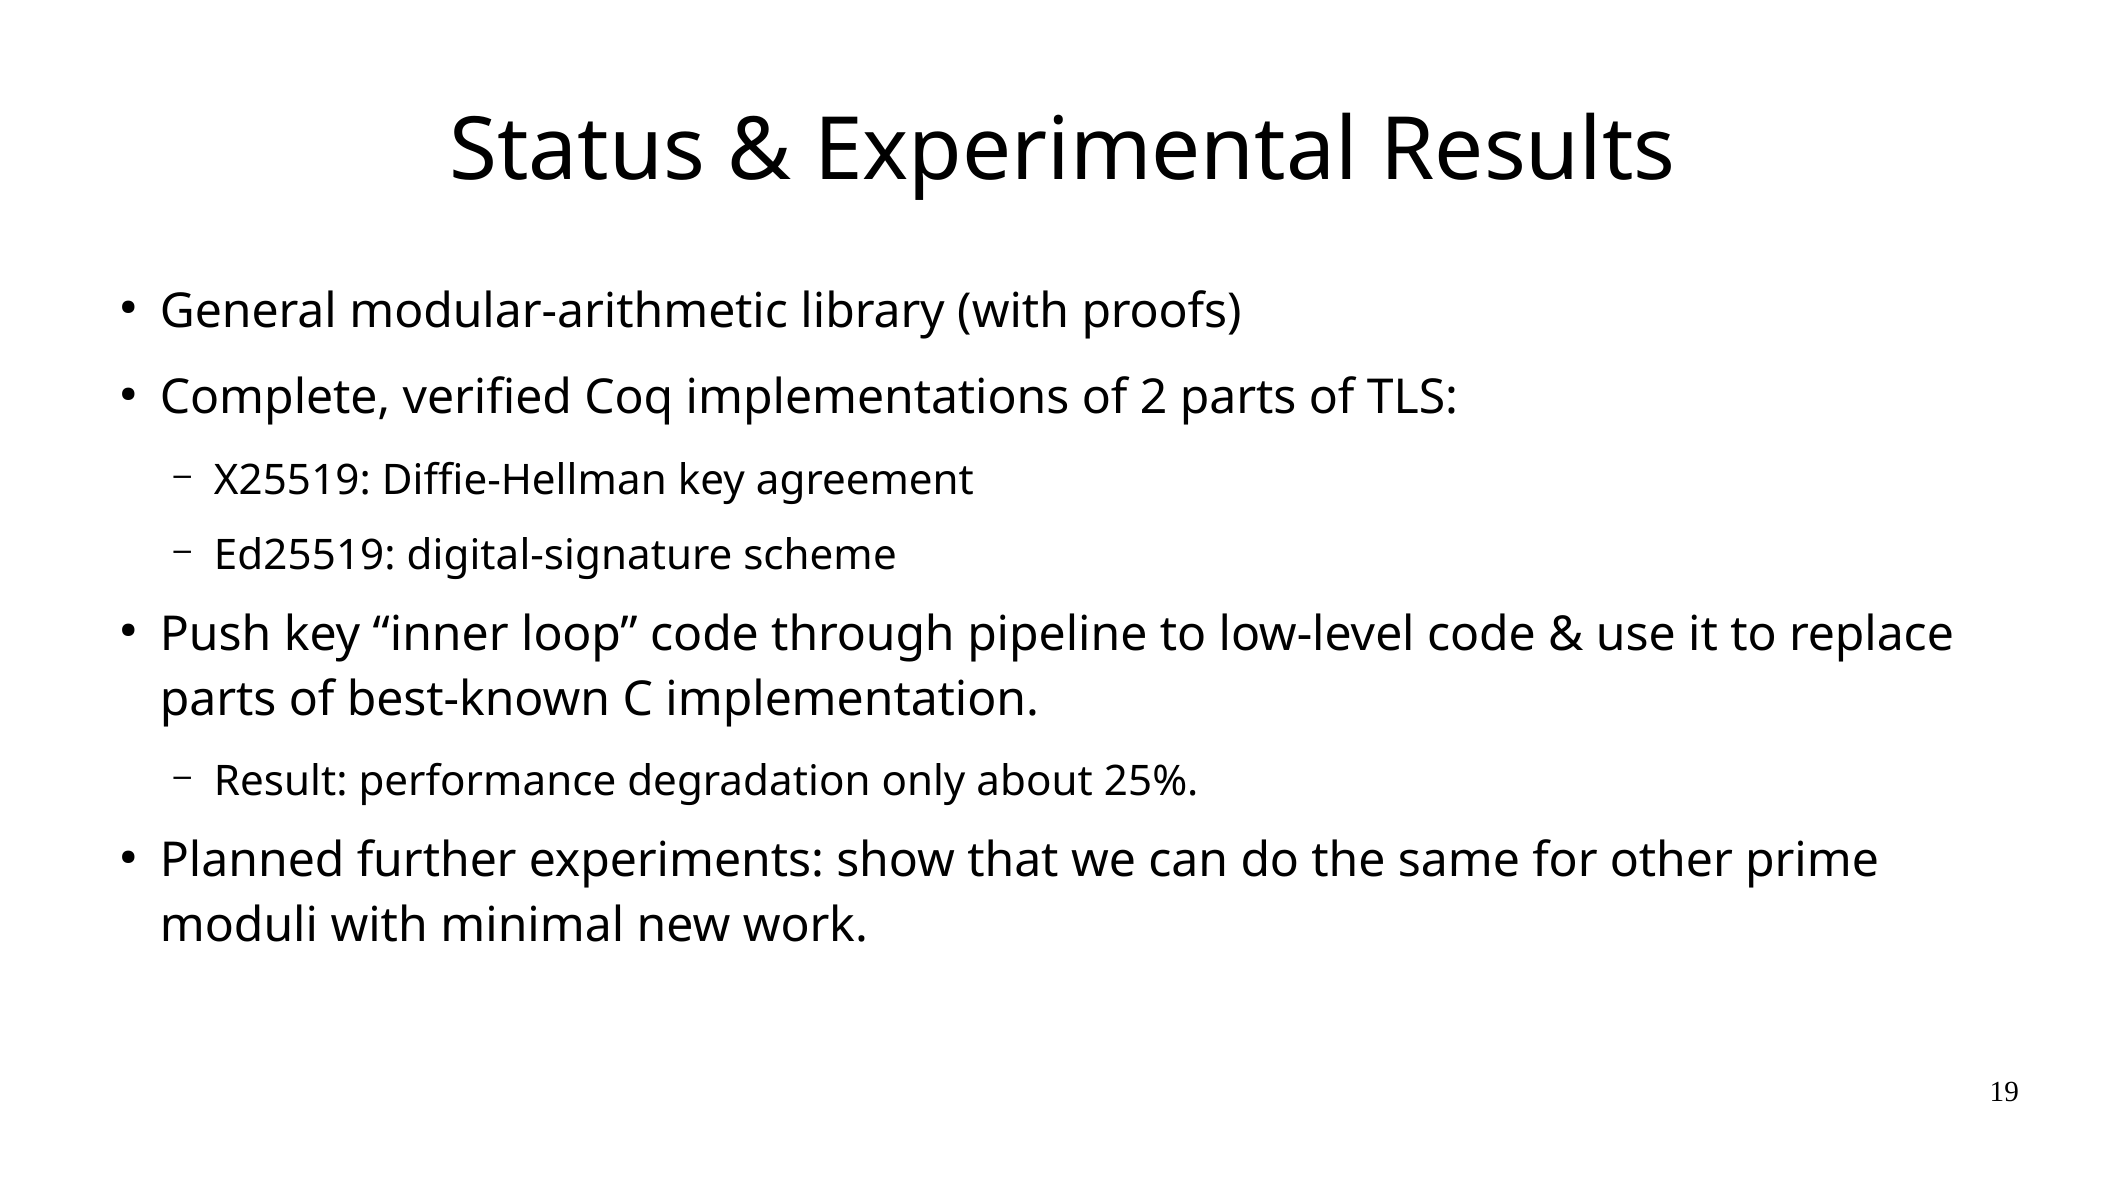

# Status & Experimental Results
General modular-arithmetic library (with proofs)
Complete, verified Coq implementations of 2 parts of TLS:
X25519: Diffie-Hellman key agreement
Ed25519: digital-signature scheme
Push key “inner loop” code through pipeline to low-level code & use it to replace parts of best-known C implementation.
Result: performance degradation only about 25%.
Planned further experiments: show that we can do the same for other prime moduli with minimal new work.
19